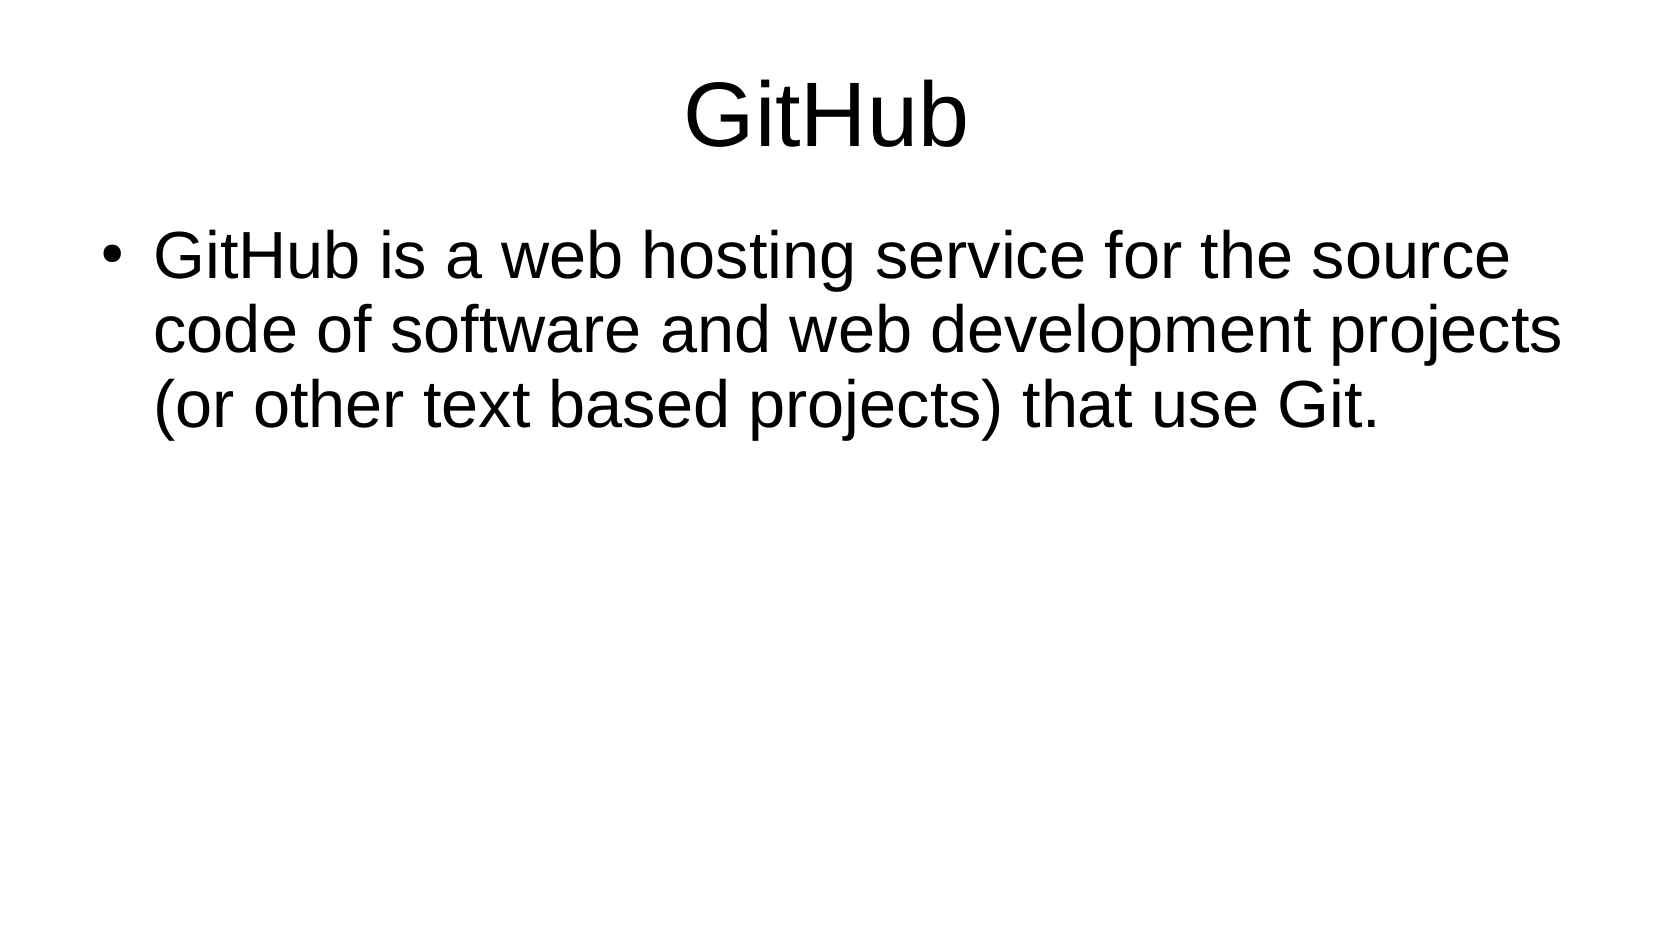

# GitHub
GitHub is a web hosting service for the source code of software and web development projects (or other text based projects) that use Git.